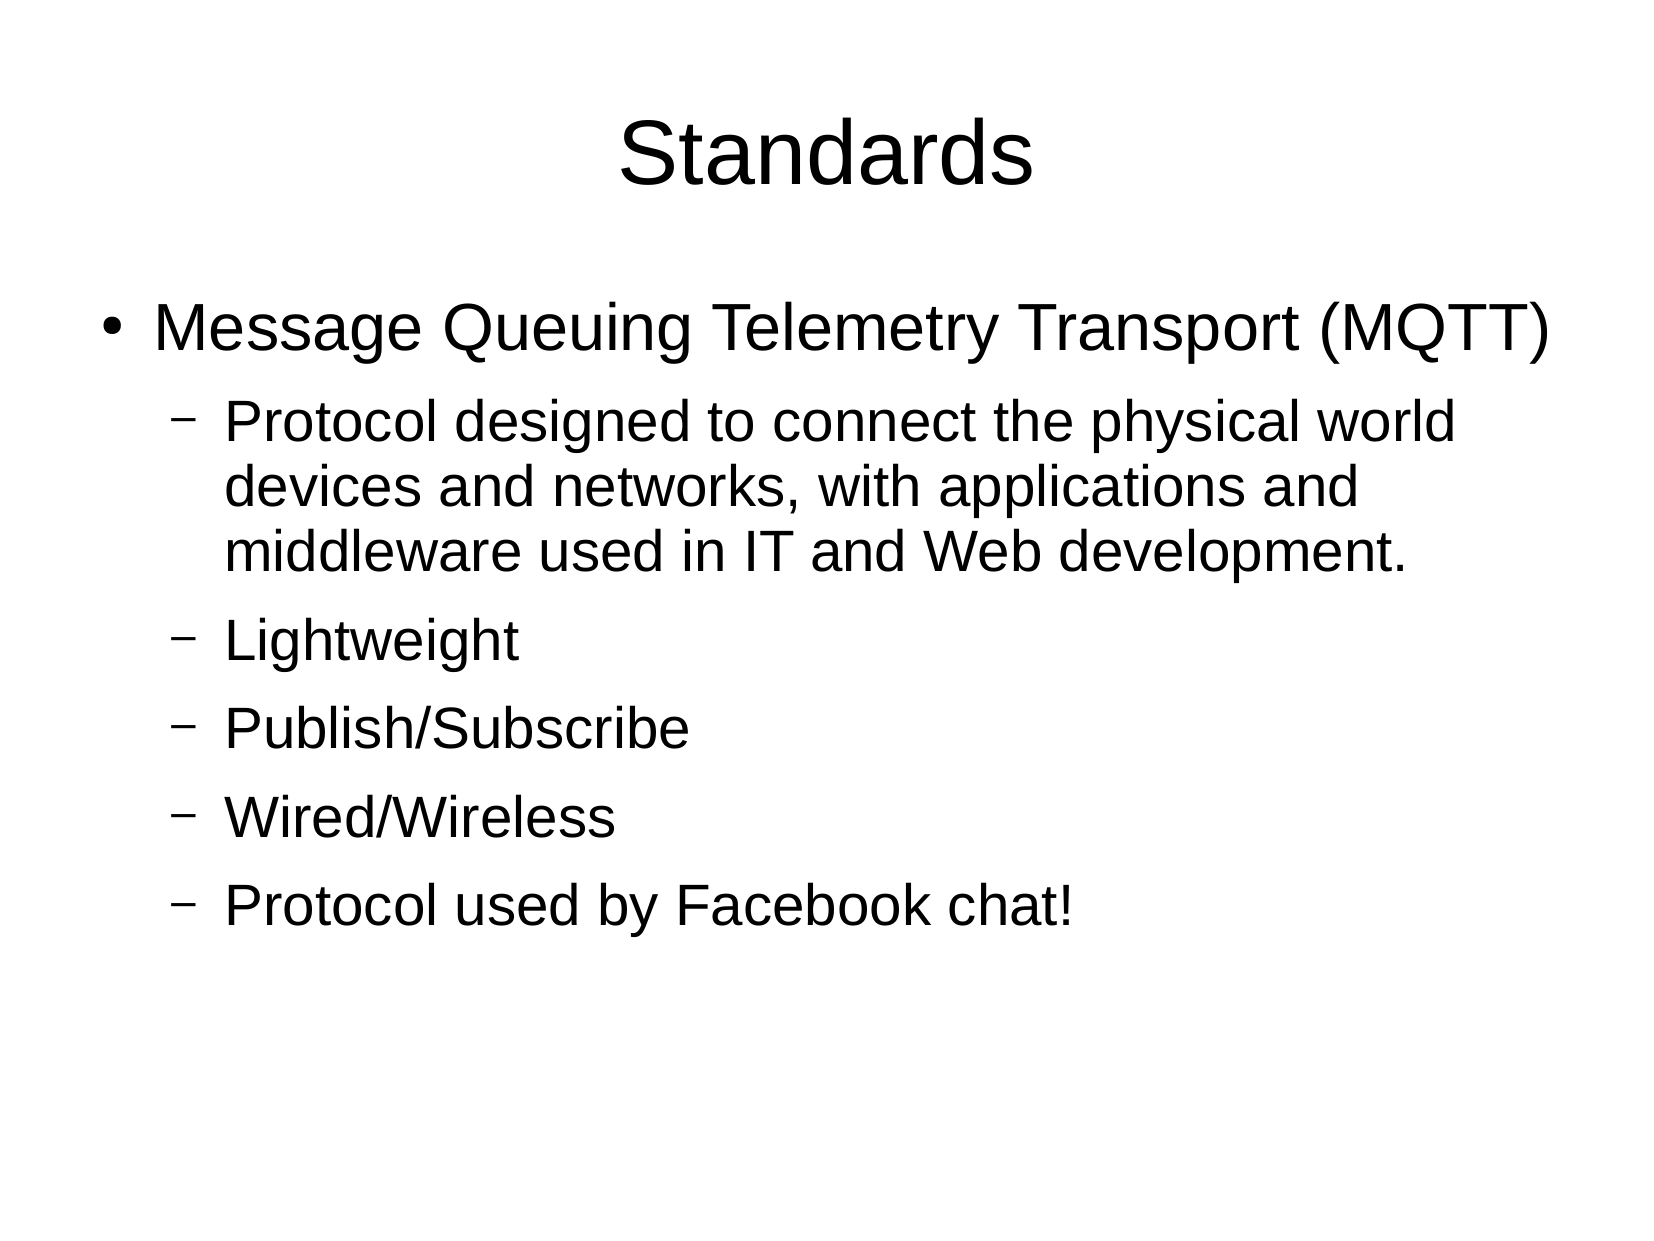

# Standards
Message Queuing Telemetry Transport (MQTT)
Protocol designed to connect the physical world devices and networks, with applications and middleware used in IT and Web development.
Lightweight
Publish/Subscribe
Wired/Wireless
Protocol used by Facebook chat!